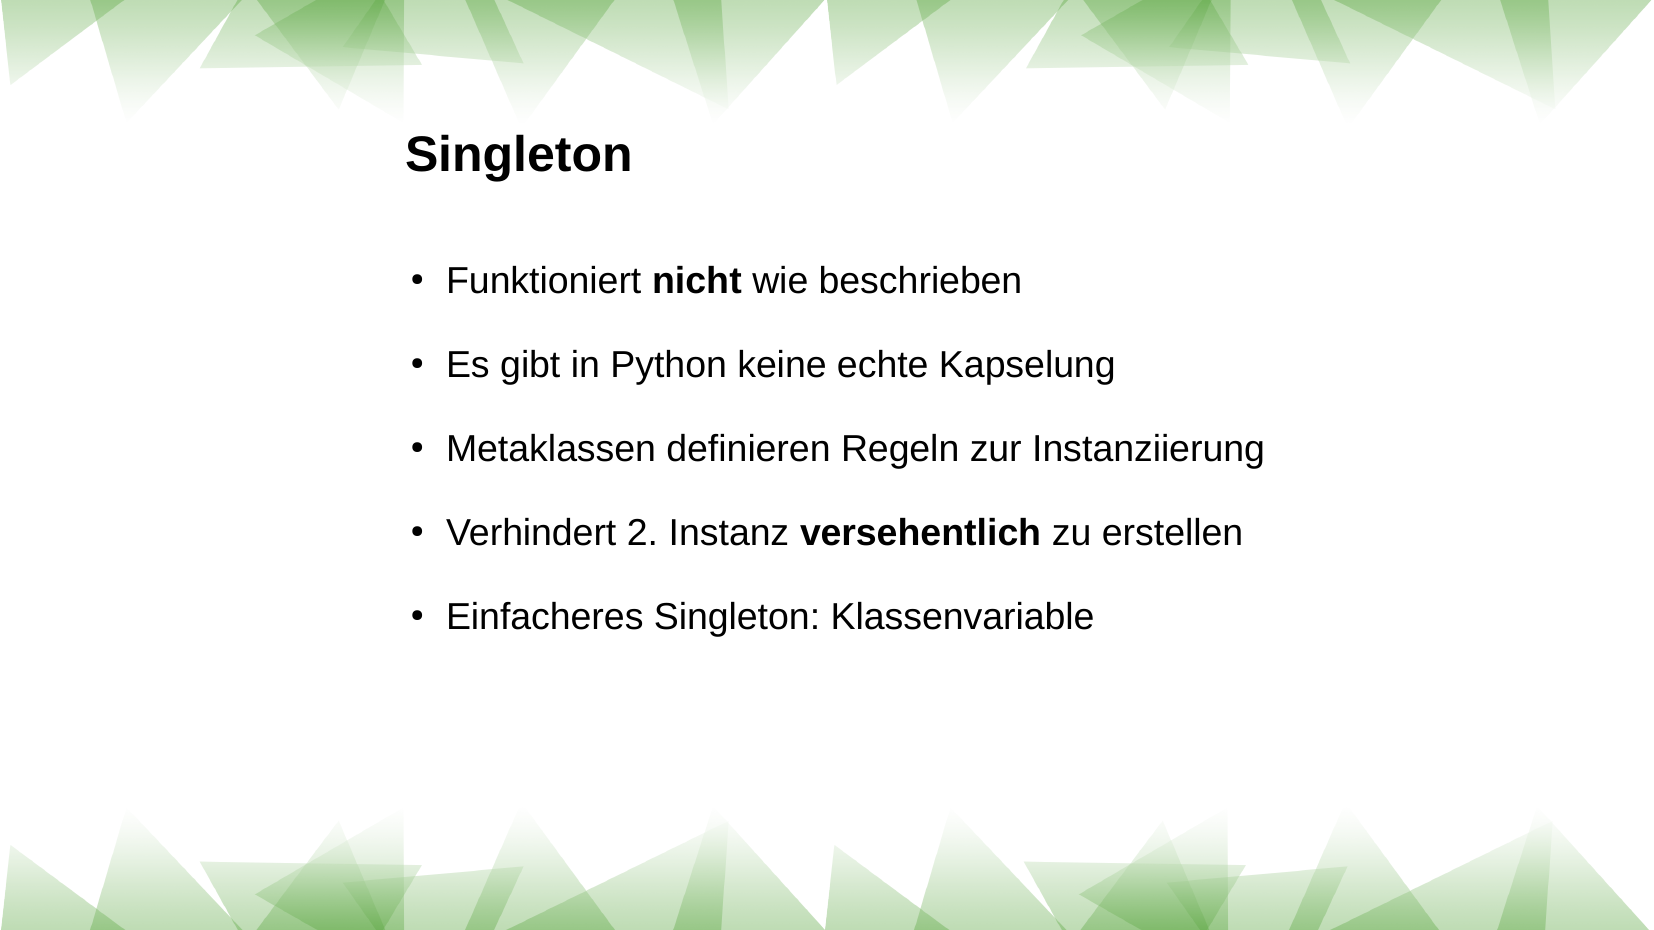

# Singleton
Funktioniert nicht wie beschrieben
Es gibt in Python keine echte Kapselung
Metaklassen definieren Regeln zur Instanziierung
Verhindert 2. Instanz versehentlich zu erstellen
Einfacheres Singleton: Klassenvariable